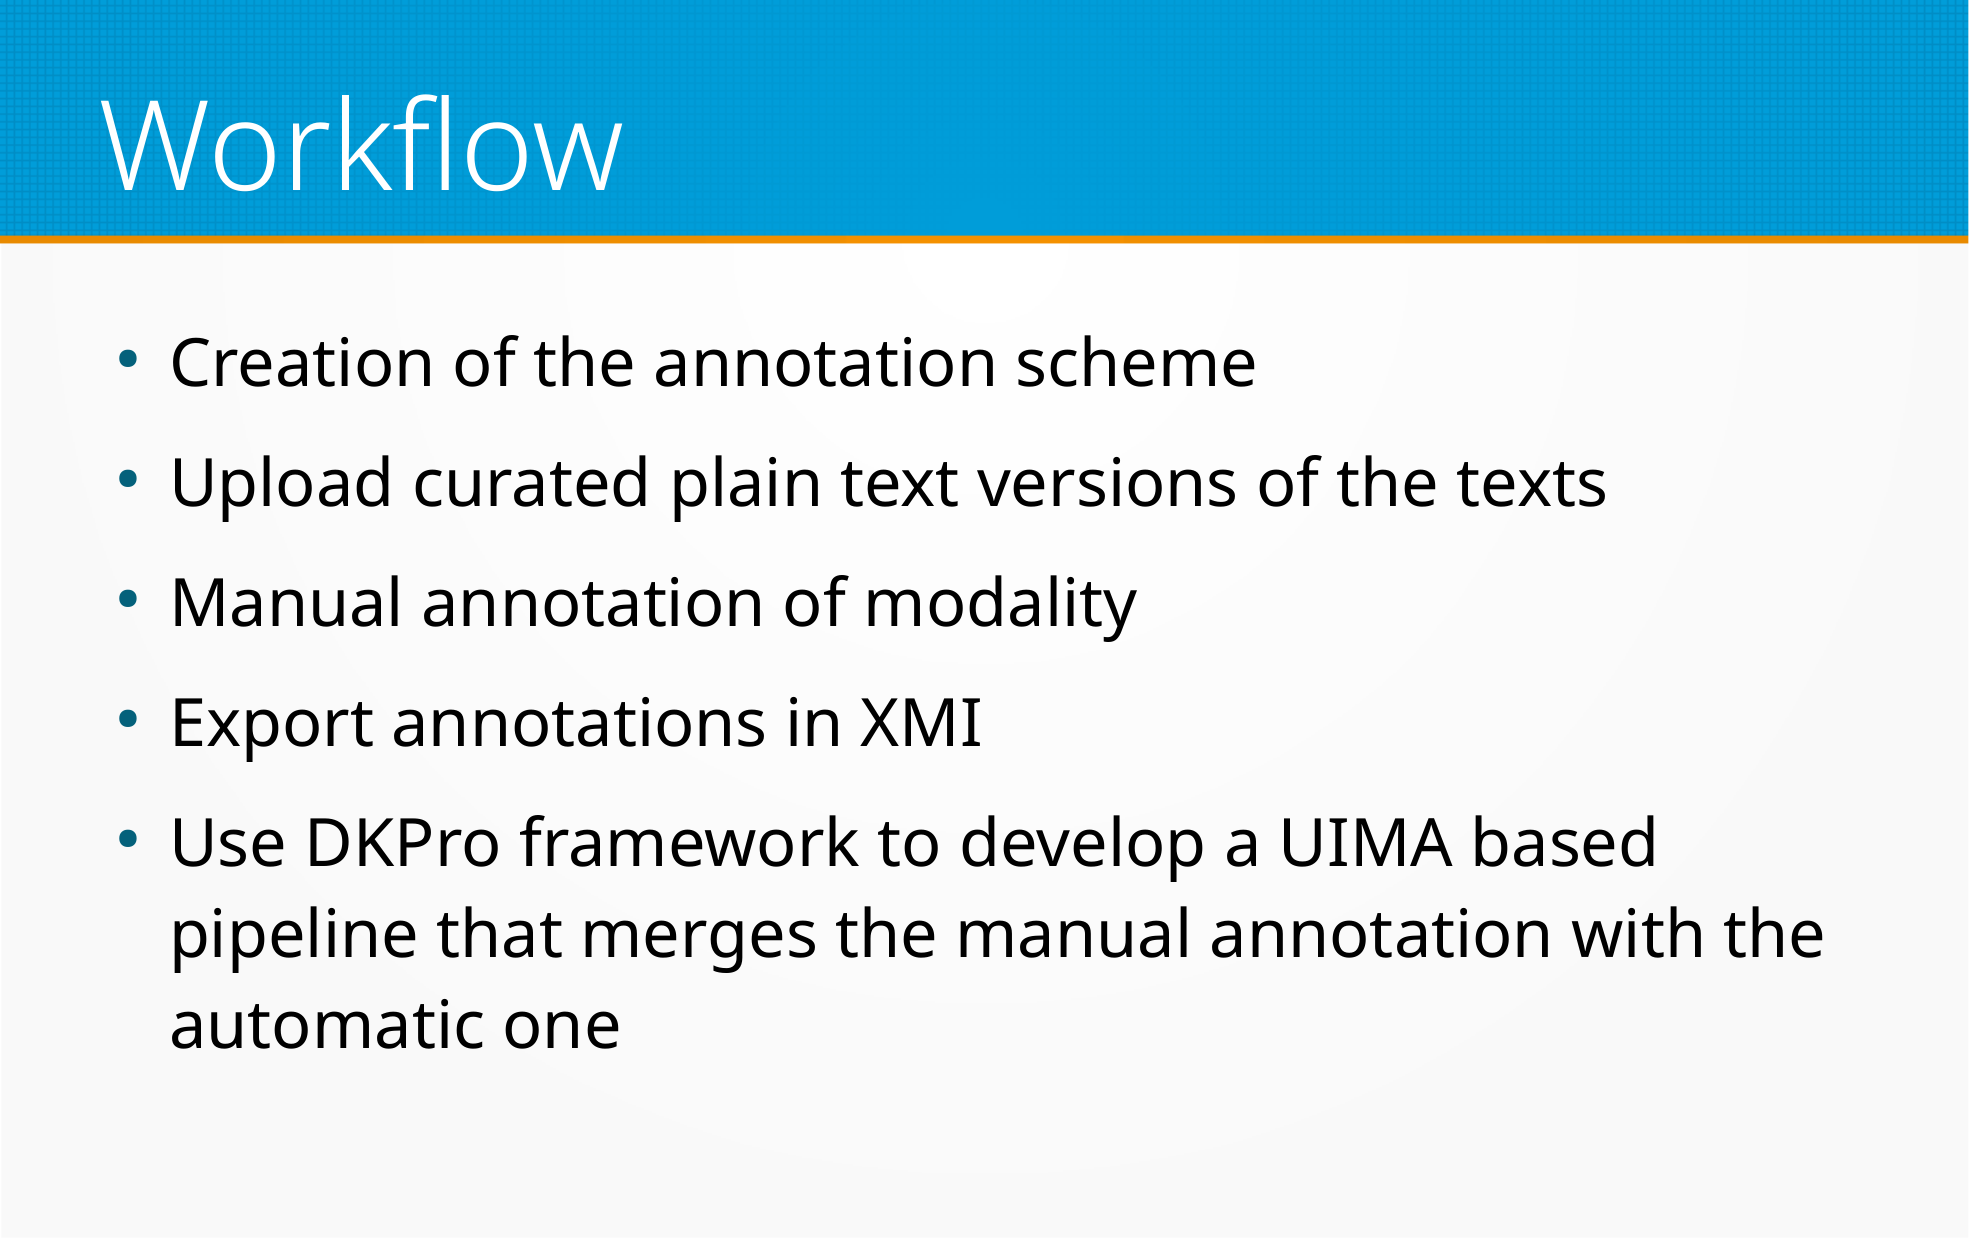

# Workflow
Creation of the annotation scheme
Upload curated plain text versions of the texts
Manual annotation of modality
Export annotations in XMI
Use DKPro framework to develop a UIMA based pipeline that merges the manual annotation with the automatic one